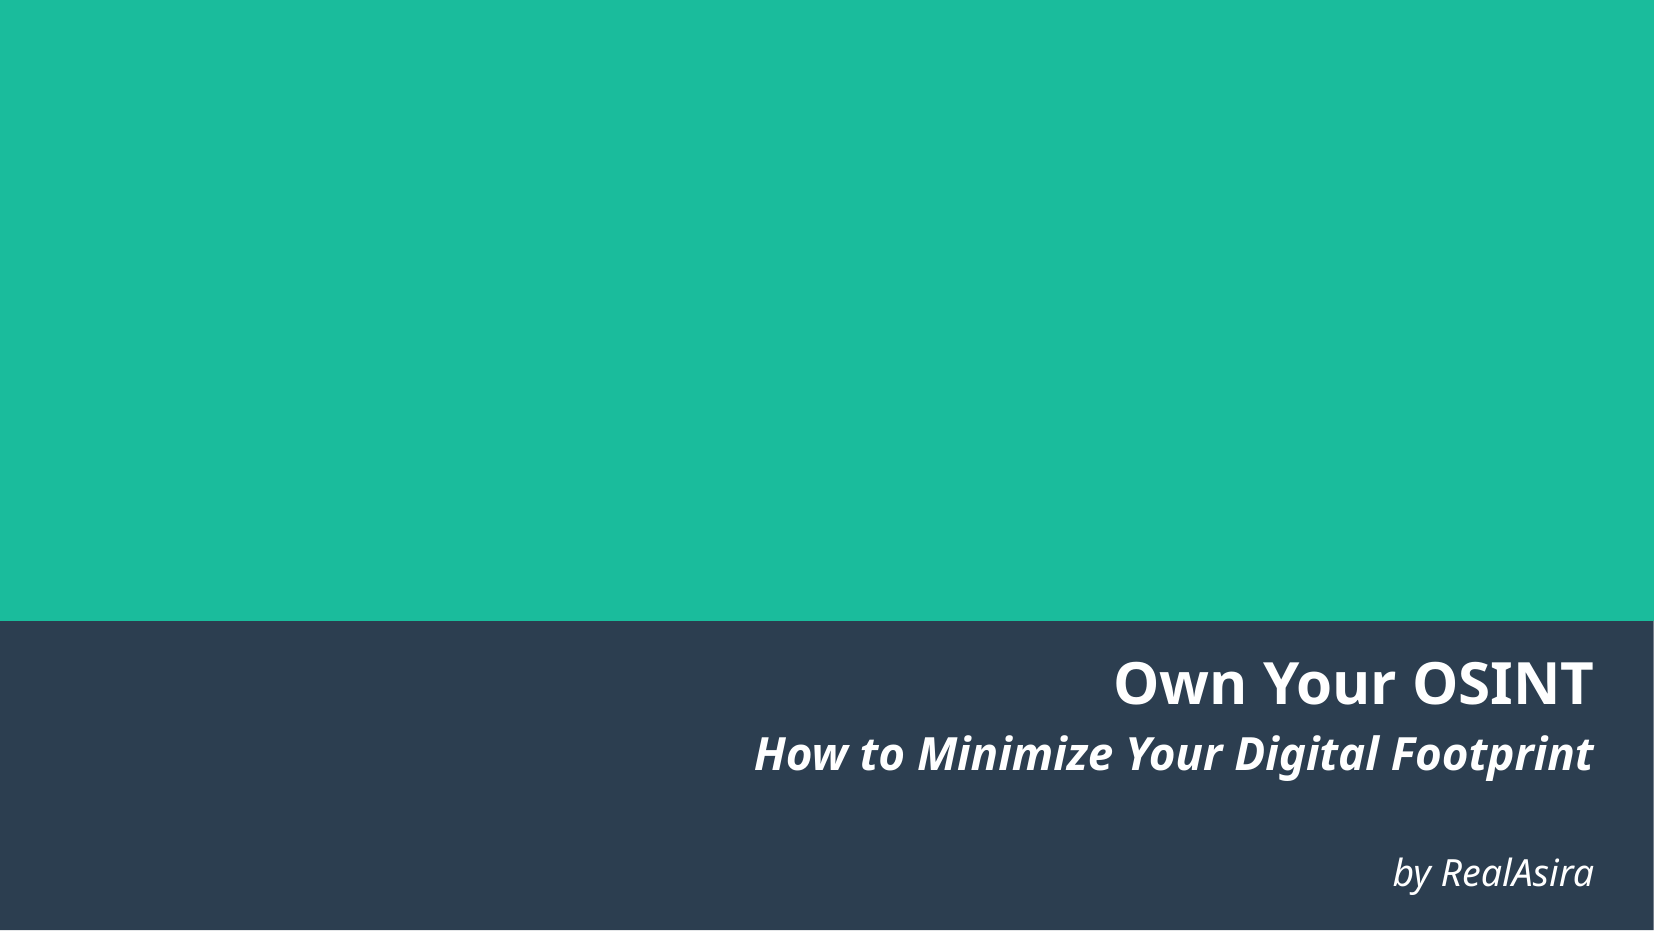

# Own Your OSINT
How to Minimize Your Digital Footprint
by RealAsira